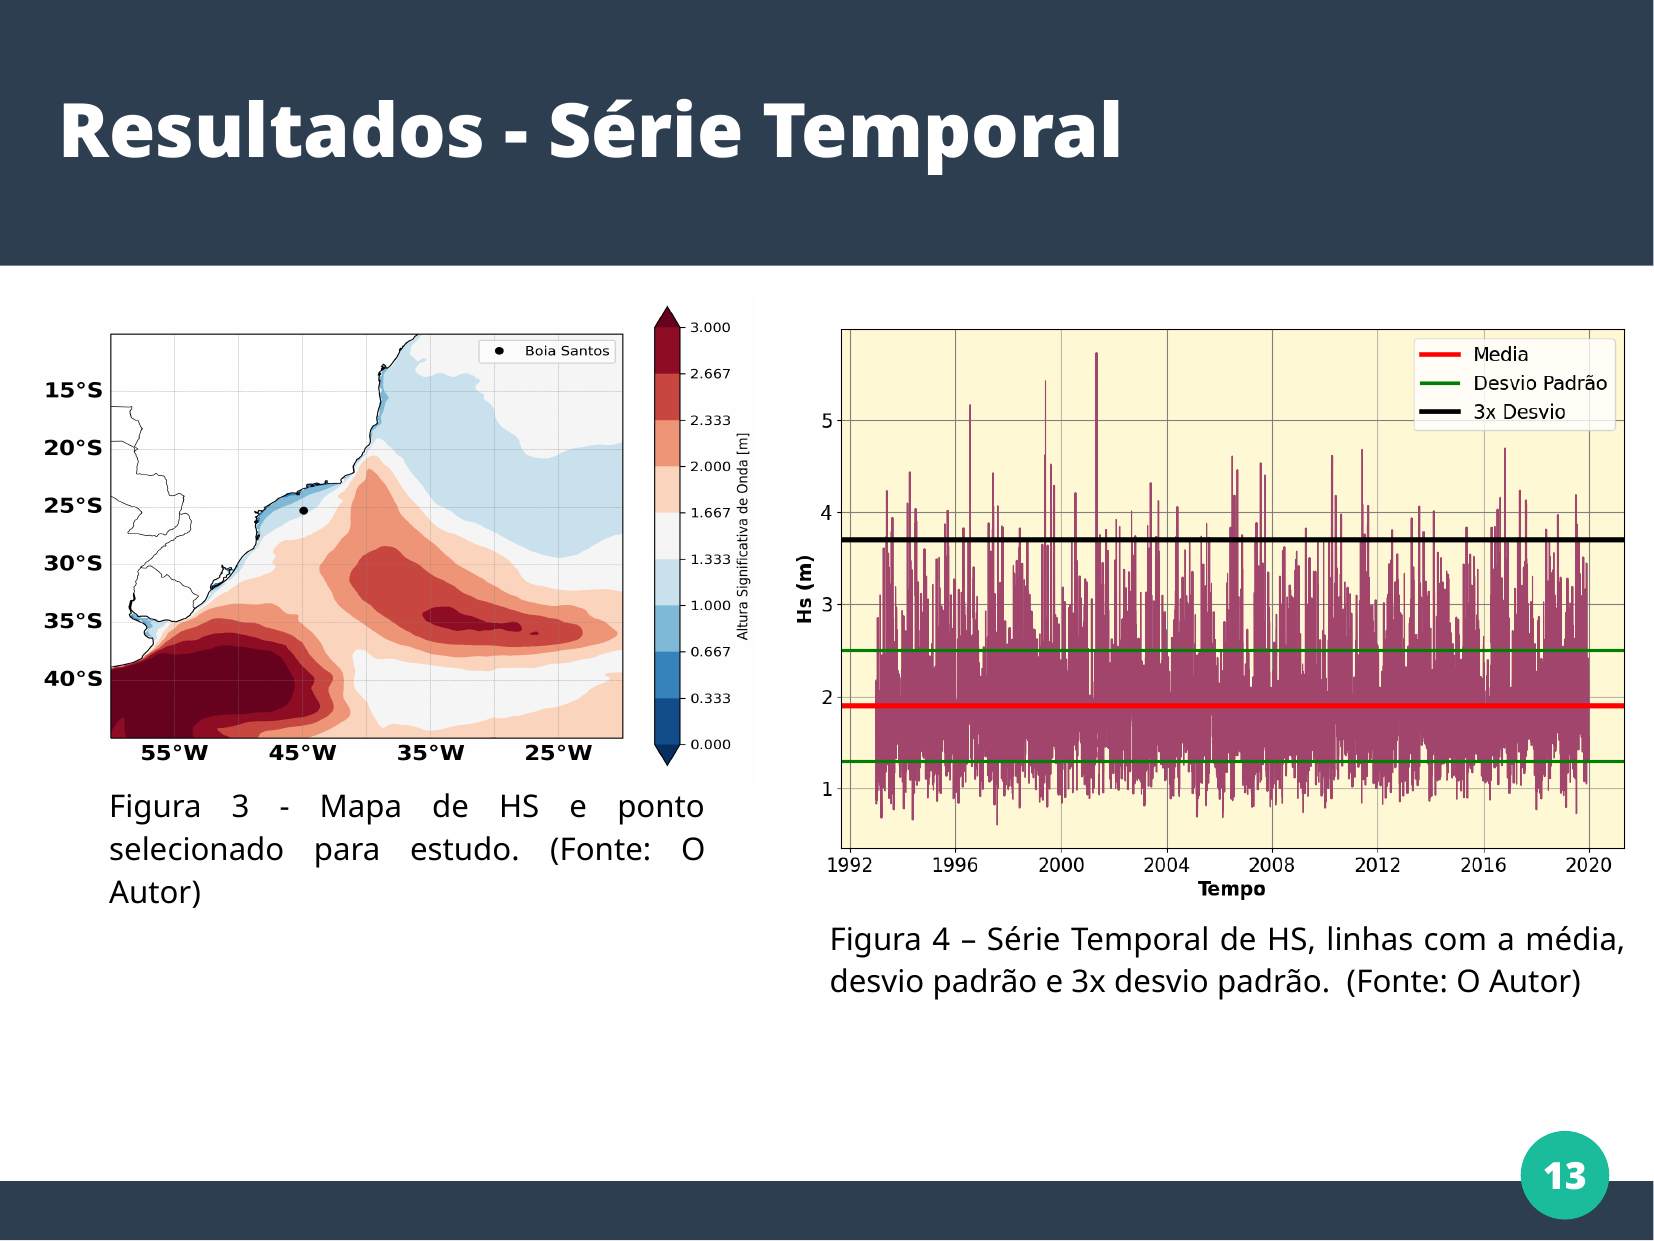

# Resultados - Série Temporal
Figura 3 - Mapa de HS e ponto selecionado para estudo. (Fonte: O Autor)
Figura 4 – Série Temporal de HS, linhas com a média, desvio padrão e 3x desvio padrão. (Fonte: O Autor)
13